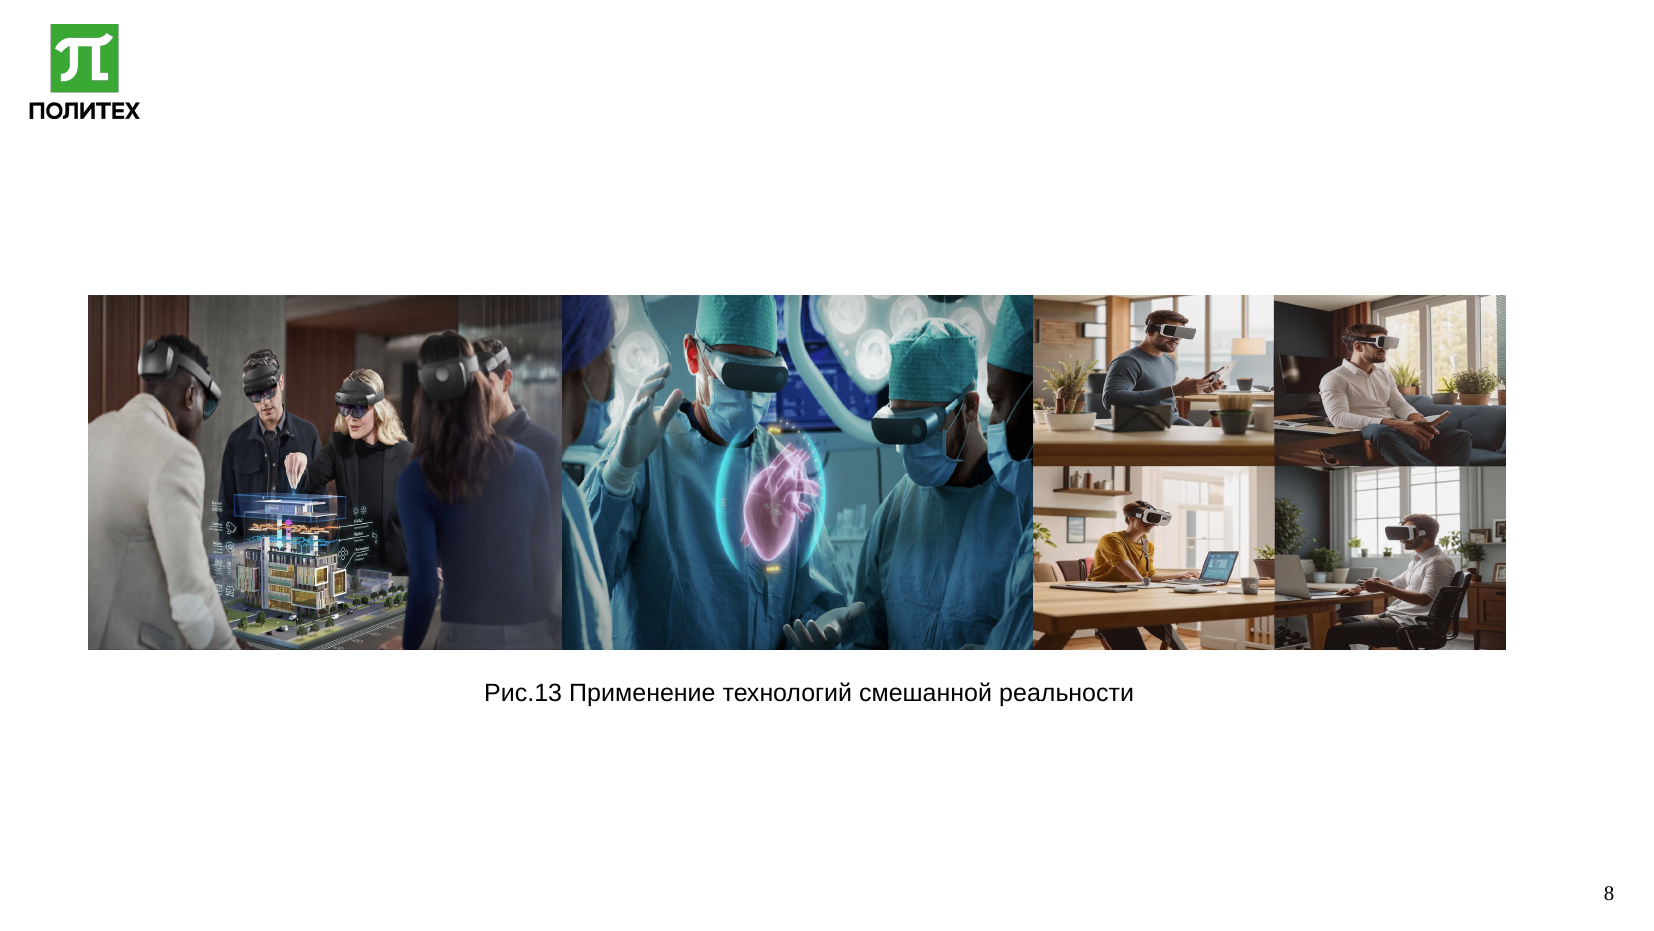

# Рис.13 Применение технологий смешанной реальности
8